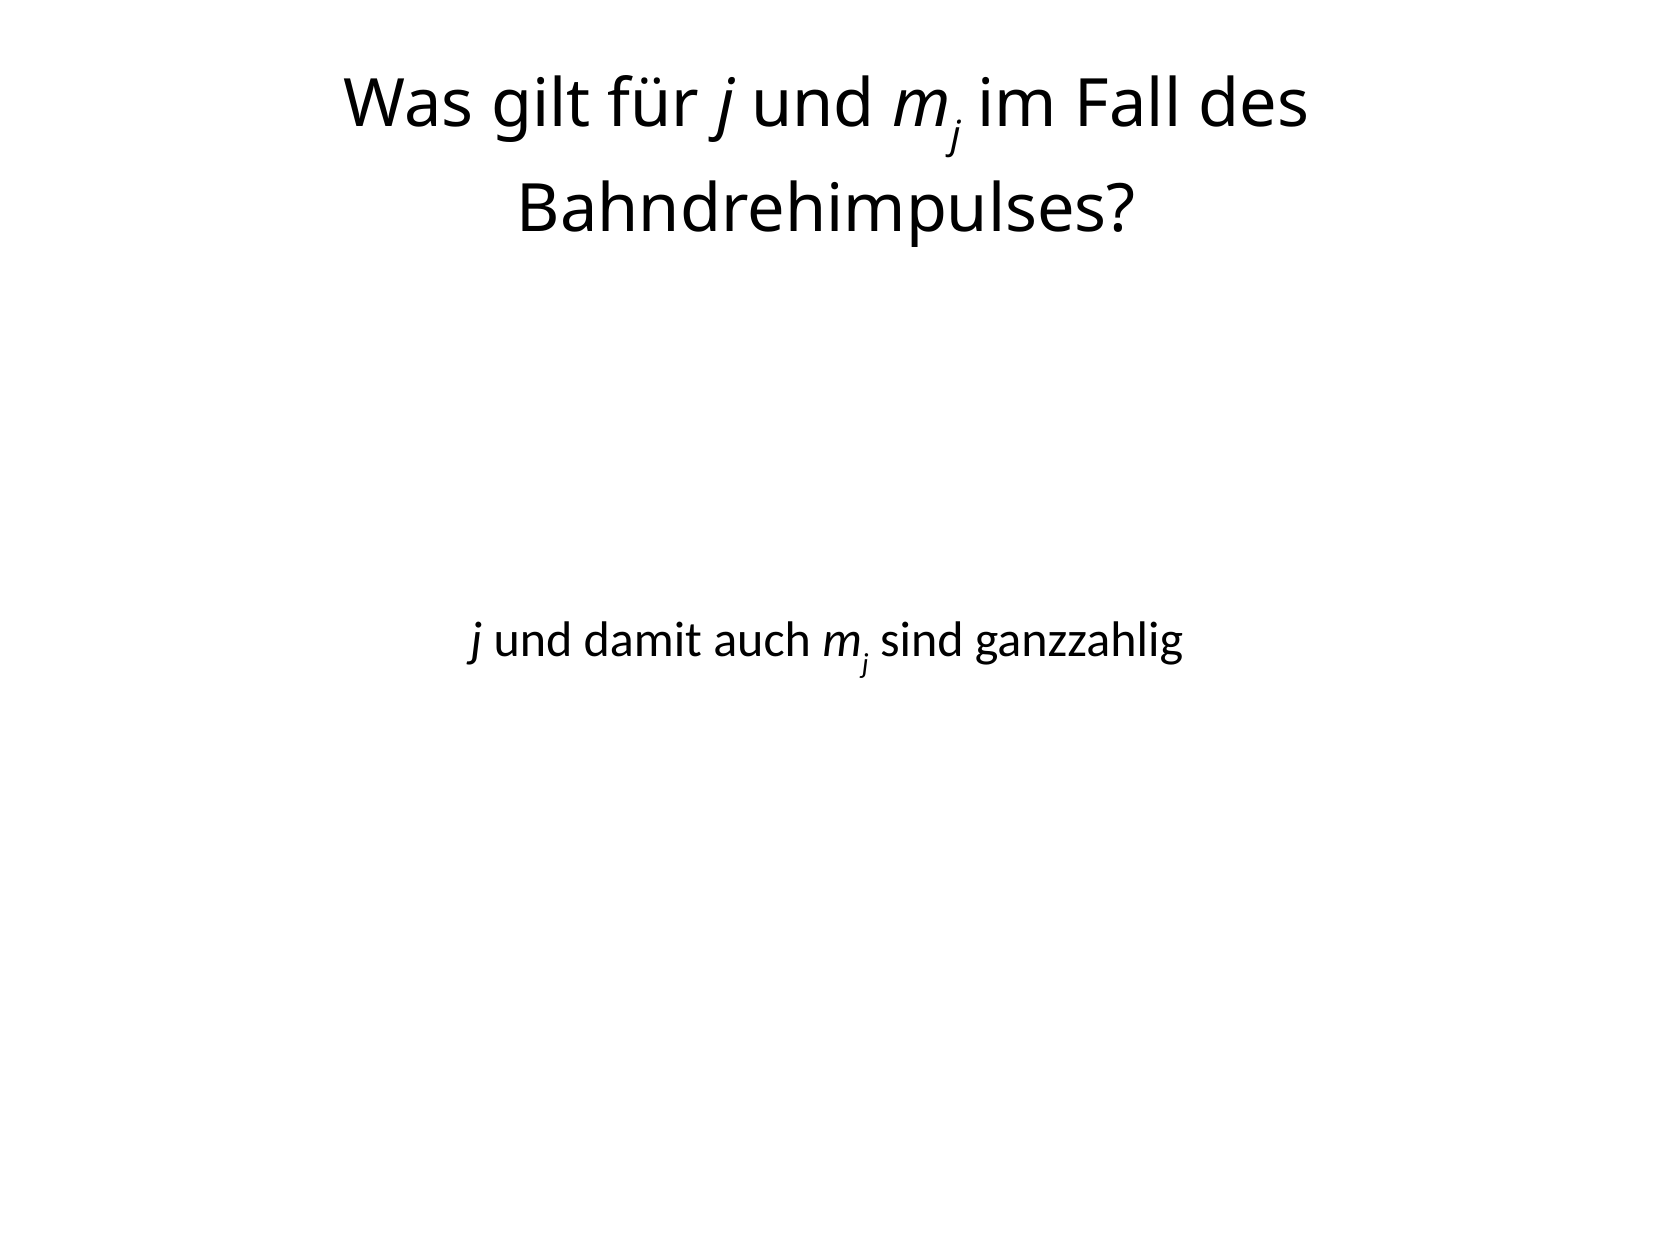

# Was gilt für j und mj im Fall des Bahndrehimpulses?
j und damit auch mj sind ganzzahlig